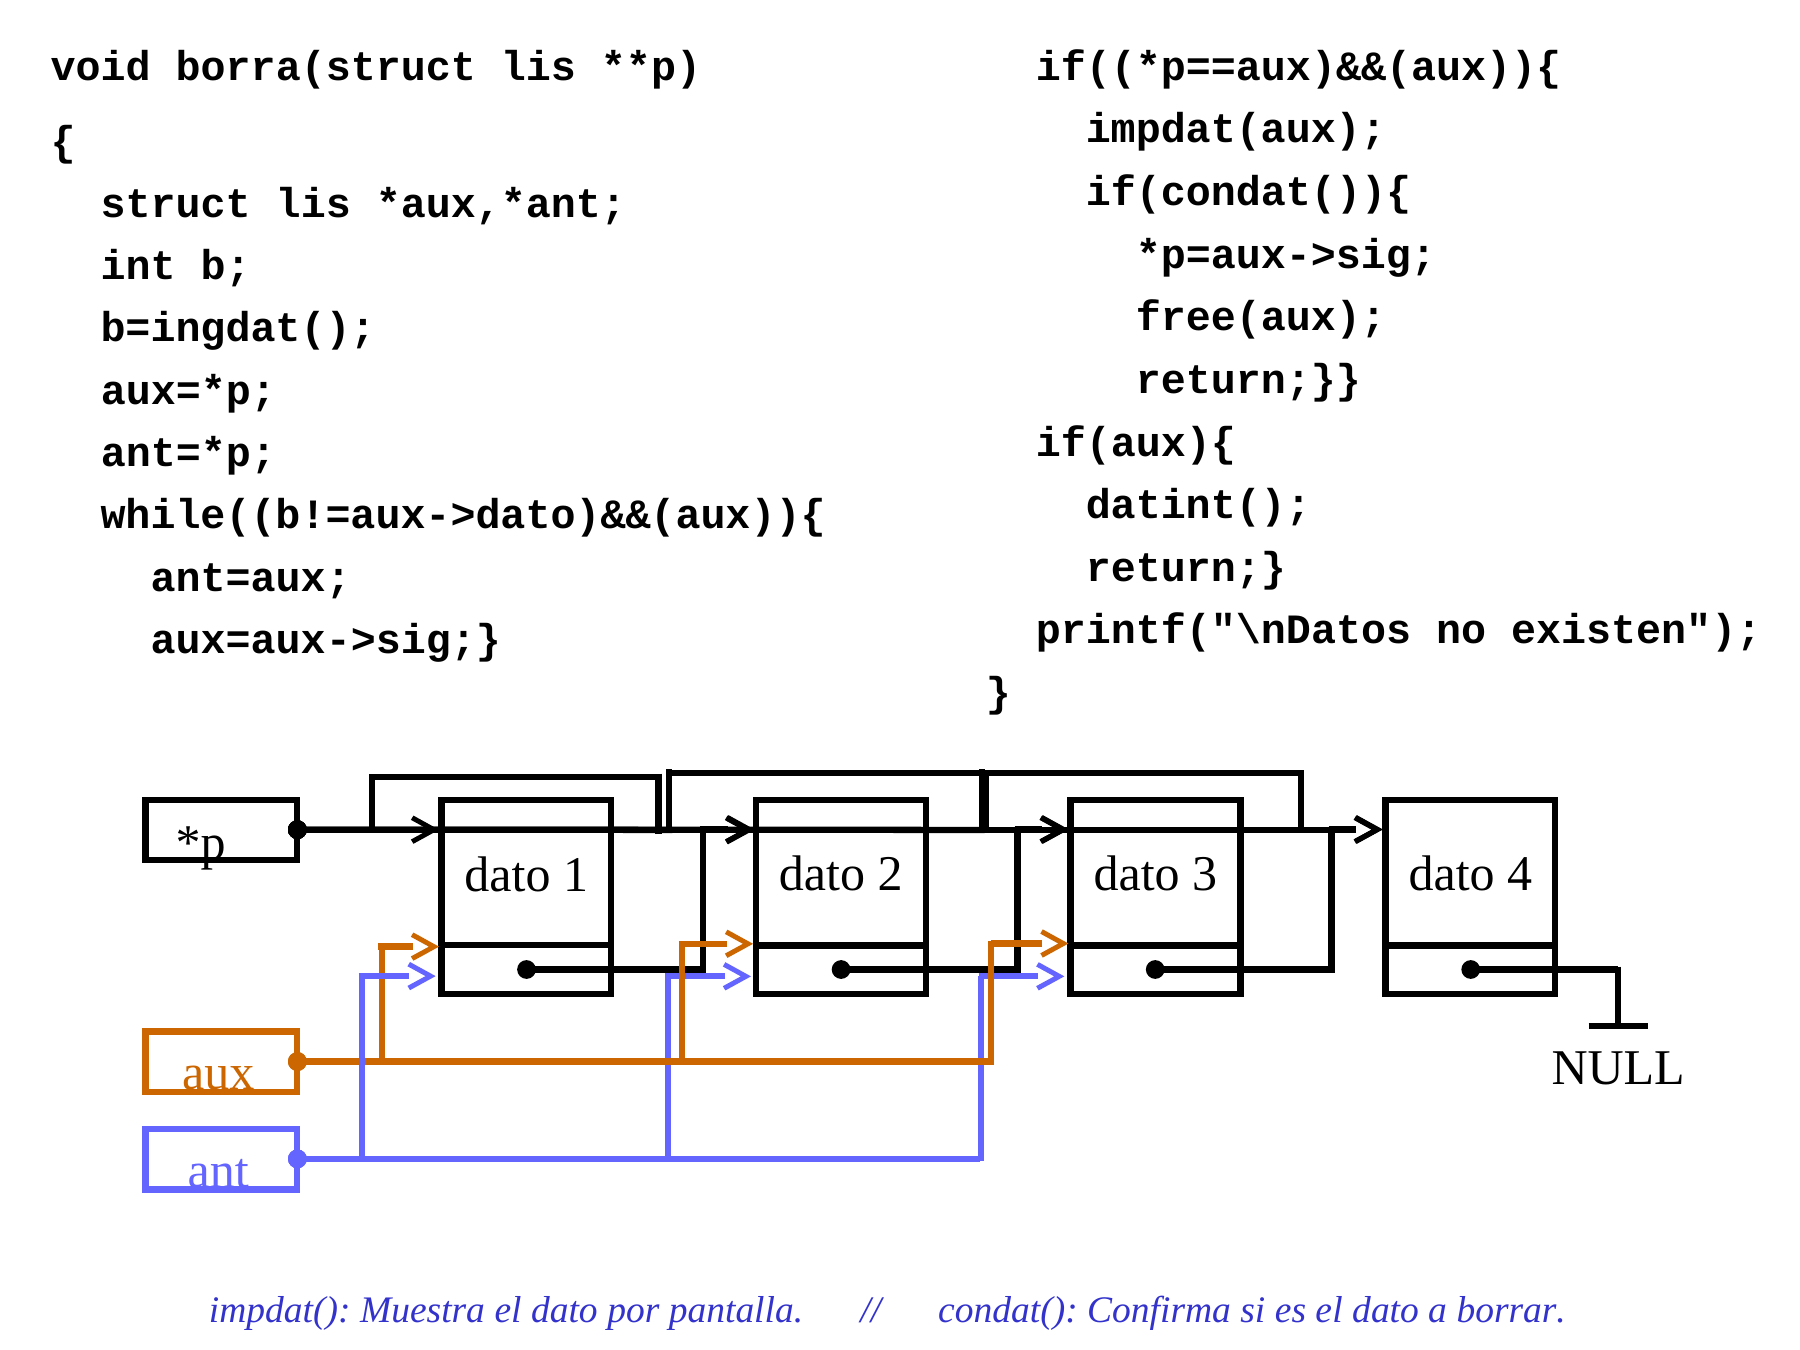

void borra(struct lis **p)
 if((*p==aux)&&(aux)){
 impdat(aux);
{
 if(condat()){
 struct lis *aux,*ant;
 *p=aux->sig;
 int b;
 free(aux);
 b=ingdat();
 return;}}
 aux=*p;
 if(aux){
 ant=*p;
 datint();
 while((b!=aux->dato)&&(aux)){
 return;}
 ant=aux;
 printf("\nDatos no existen");
 aux=aux->sig;}
}
*p
dato 4
NULL
dato 1
dato 2
dato 3
aux
ant
impdat(): Muestra el dato por pantalla. // condat(): Confirma si es el dato a borrar.